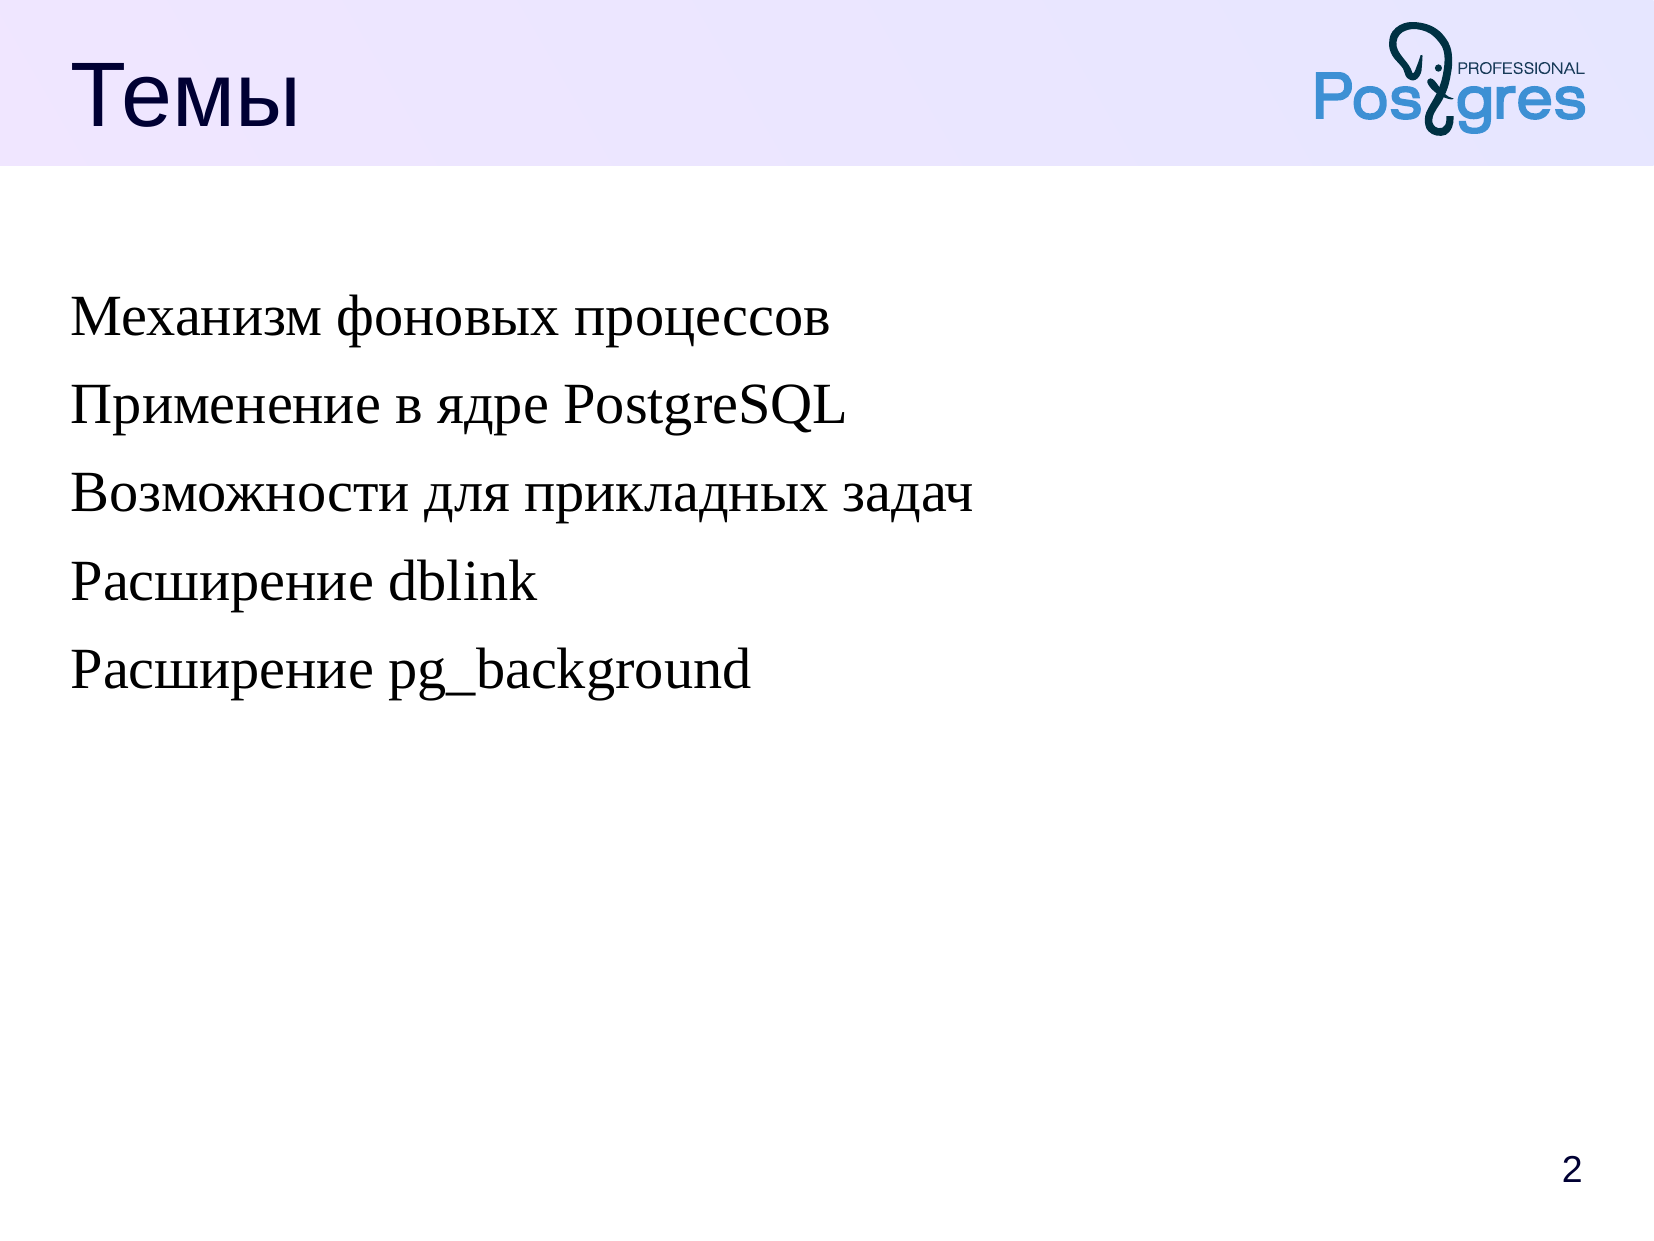

# Темы
Механизм фоновых процессов
Применение в ядре PostgreSQL
Возможности для прикладных задач
Расширение dblink
Расширение pg_background